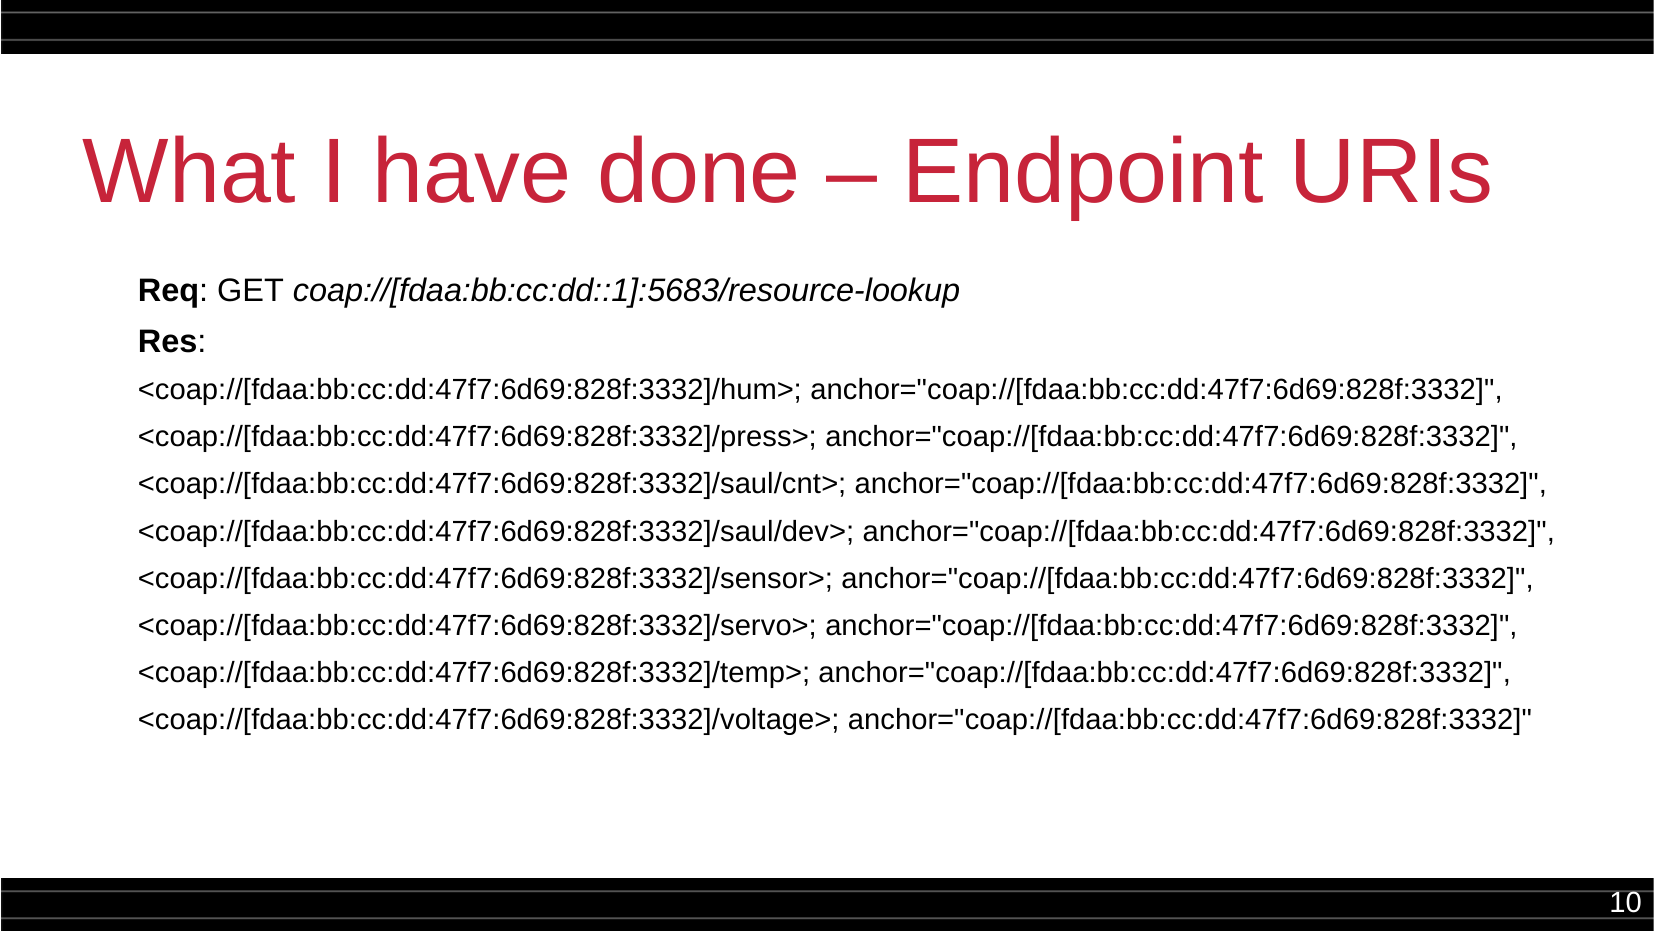

# What I have done – Endpoint URIs
Req: GET coap://[fdaa:bb:cc:dd::1]:5683/resource-lookup
Res:
<coap://[fdaa:bb:cc:dd:47f7:6d69:828f:3332]/hum>; anchor="coap://[fdaa:bb:cc:dd:47f7:6d69:828f:3332]",
<coap://[fdaa:bb:cc:dd:47f7:6d69:828f:3332]/press>; anchor="coap://[fdaa:bb:cc:dd:47f7:6d69:828f:3332]",
<coap://[fdaa:bb:cc:dd:47f7:6d69:828f:3332]/saul/cnt>; anchor="coap://[fdaa:bb:cc:dd:47f7:6d69:828f:3332]",
<coap://[fdaa:bb:cc:dd:47f7:6d69:828f:3332]/saul/dev>; anchor="coap://[fdaa:bb:cc:dd:47f7:6d69:828f:3332]",
<coap://[fdaa:bb:cc:dd:47f7:6d69:828f:3332]/sensor>; anchor="coap://[fdaa:bb:cc:dd:47f7:6d69:828f:3332]",
<coap://[fdaa:bb:cc:dd:47f7:6d69:828f:3332]/servo>; anchor="coap://[fdaa:bb:cc:dd:47f7:6d69:828f:3332]",
<coap://[fdaa:bb:cc:dd:47f7:6d69:828f:3332]/temp>; anchor="coap://[fdaa:bb:cc:dd:47f7:6d69:828f:3332]",
<coap://[fdaa:bb:cc:dd:47f7:6d69:828f:3332]/voltage>; anchor="coap://[fdaa:bb:cc:dd:47f7:6d69:828f:3332]"